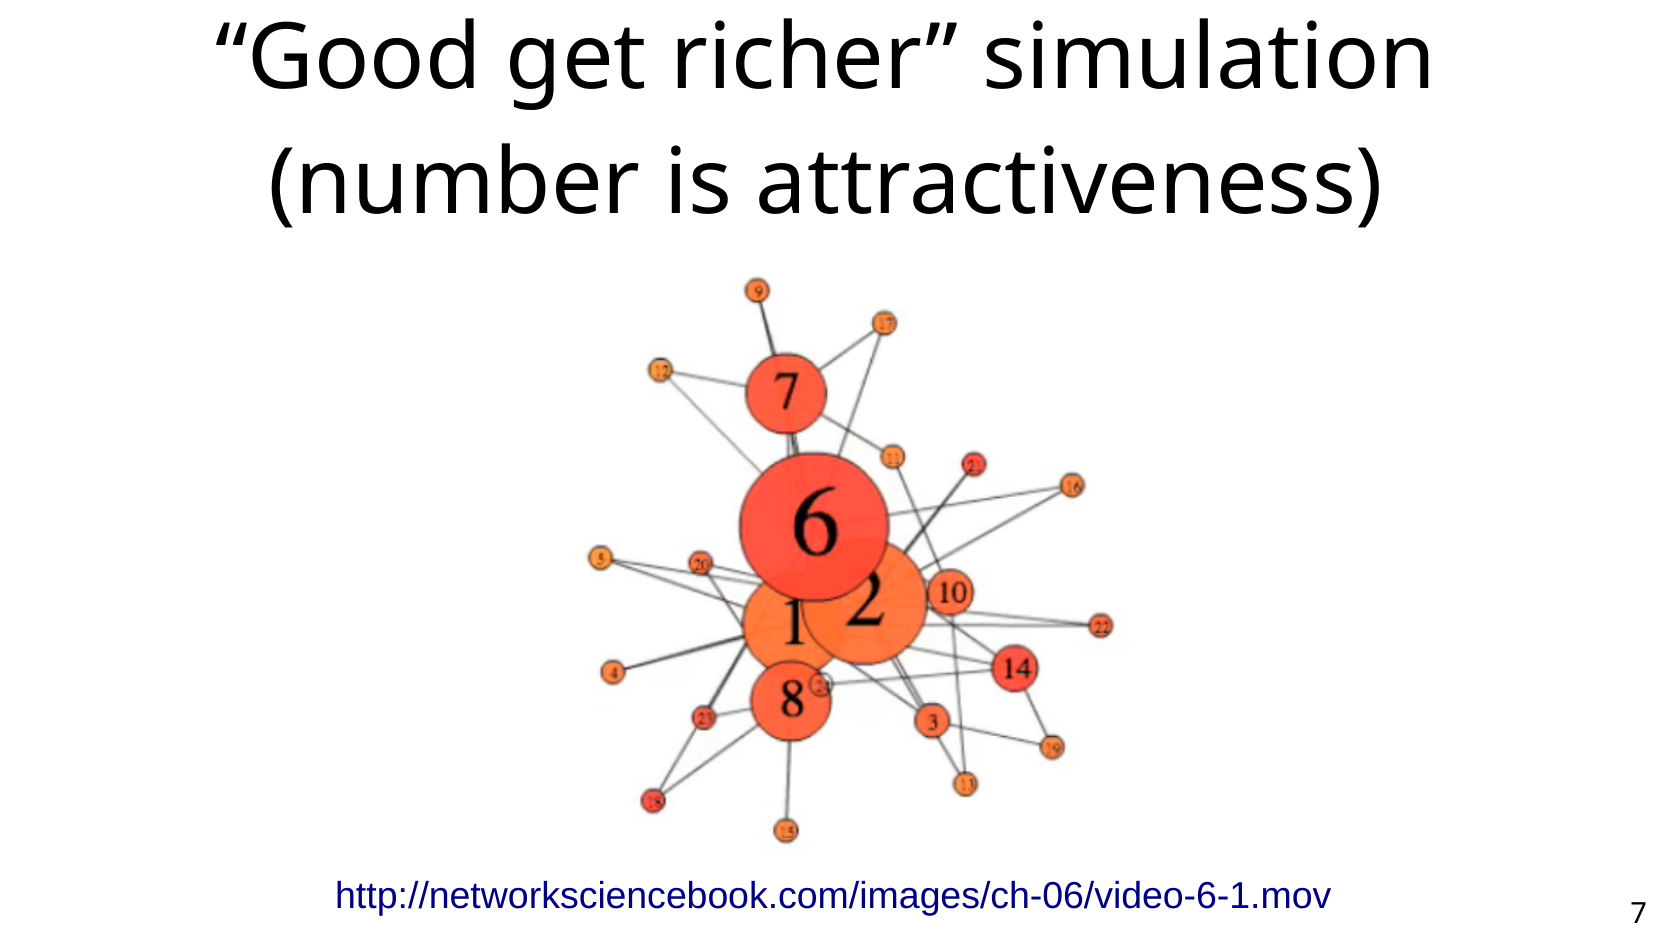

# “Good get richer” simulation (number is attractiveness)
http://networksciencebook.com/images/ch-06/video-6-1.mov
7